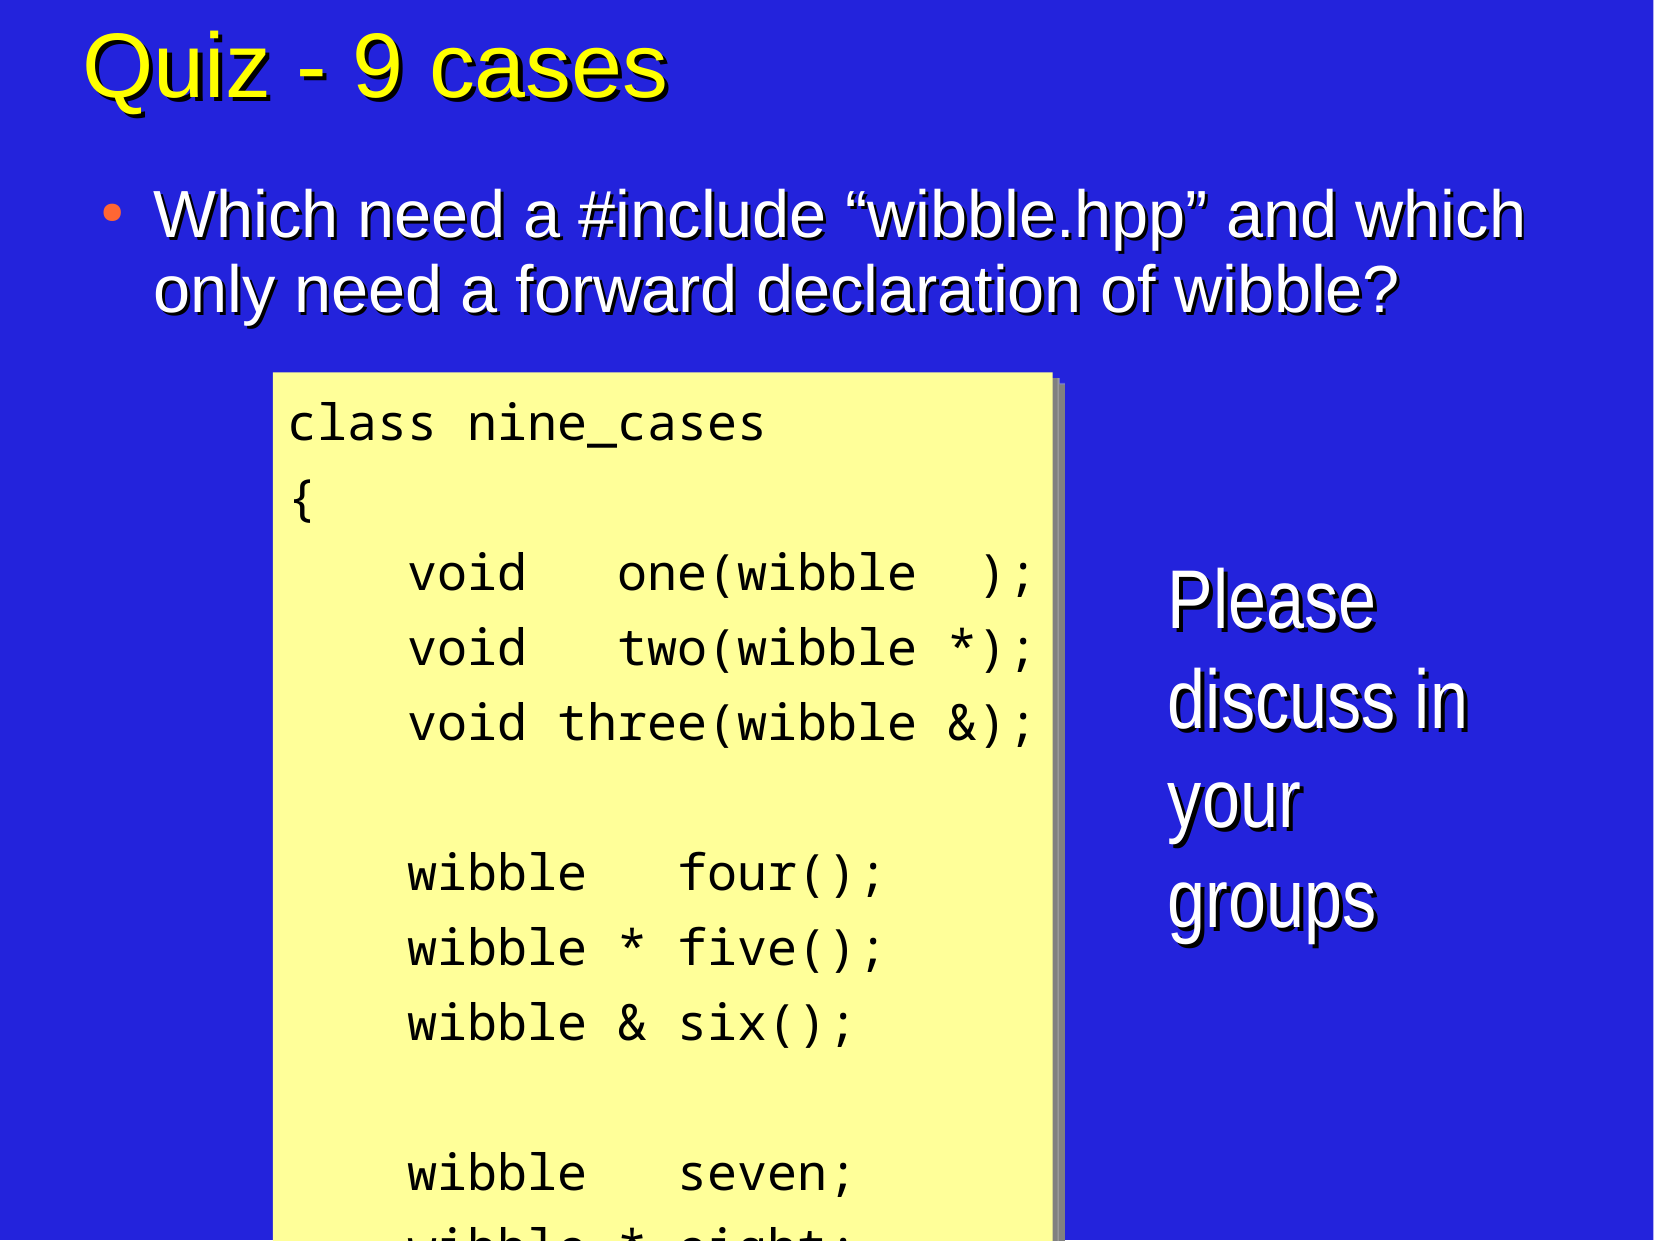

# Quiz - 9 cases
Which need a #include “wibble.hpp” and which only need a forward declaration of wibble?
class nine_cases
{
 void one(wibble );
 void two(wibble *);
 void three(wibble &);
 wibble four();
 wibble * five();
 wibble & six();
 wibble seven;
 wibble * eight;
 wibble & nine;
};
Please discuss in your groups